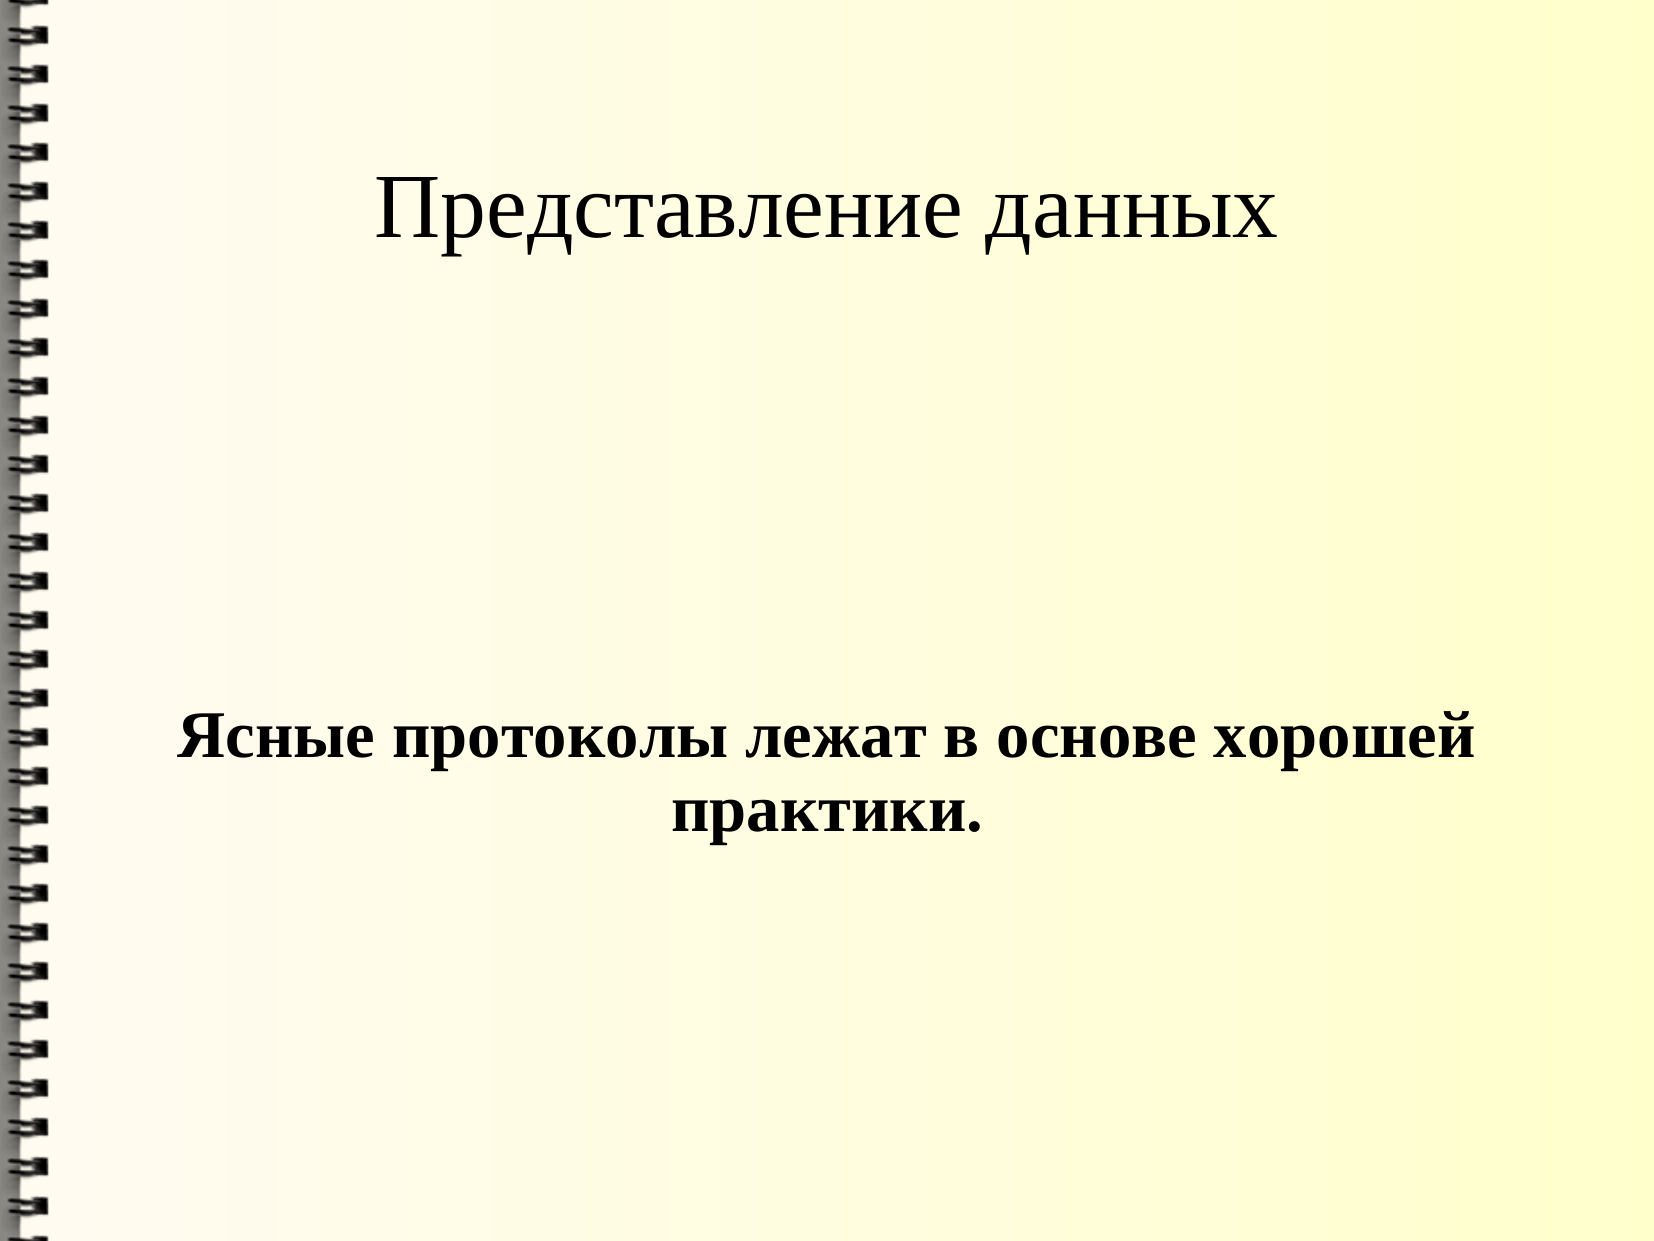

# Представление данных
Ясные протоколы лежат в основе хорошей практики.